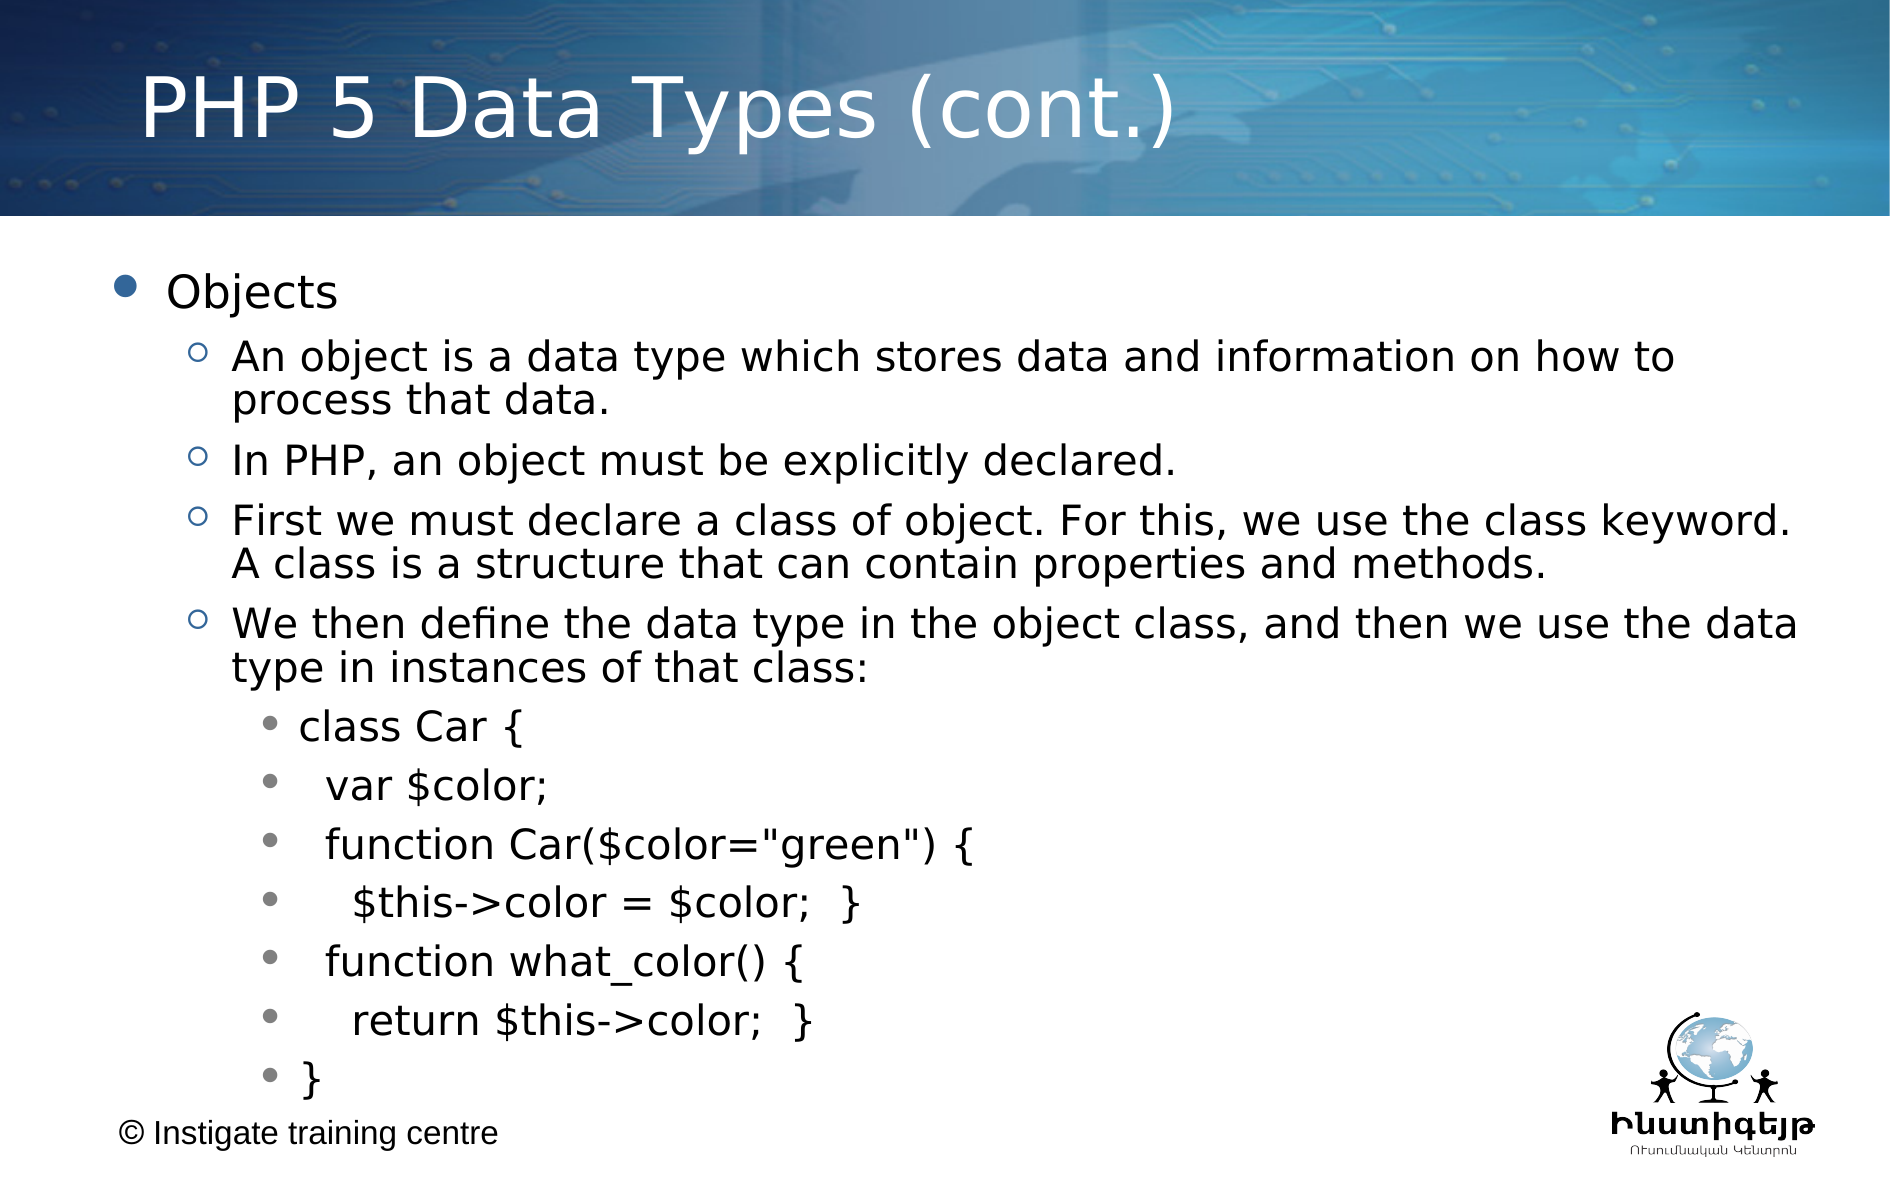

PHP 5 Data Types (cont.)
# Objects
An object is a data type which stores data and information on how to process that data.
In PHP, an object must be explicitly declared.
First we must declare a class of object. For this, we use the class keyword. A class is a structure that can contain properties and methods.
We then define the data type in the object class, and then we use the data type in instances of that class:
class Car {
 var $color;
 function Car($color="green") {
 $this->color = $color; }
 function what_color() {
 return $this->color; }
}